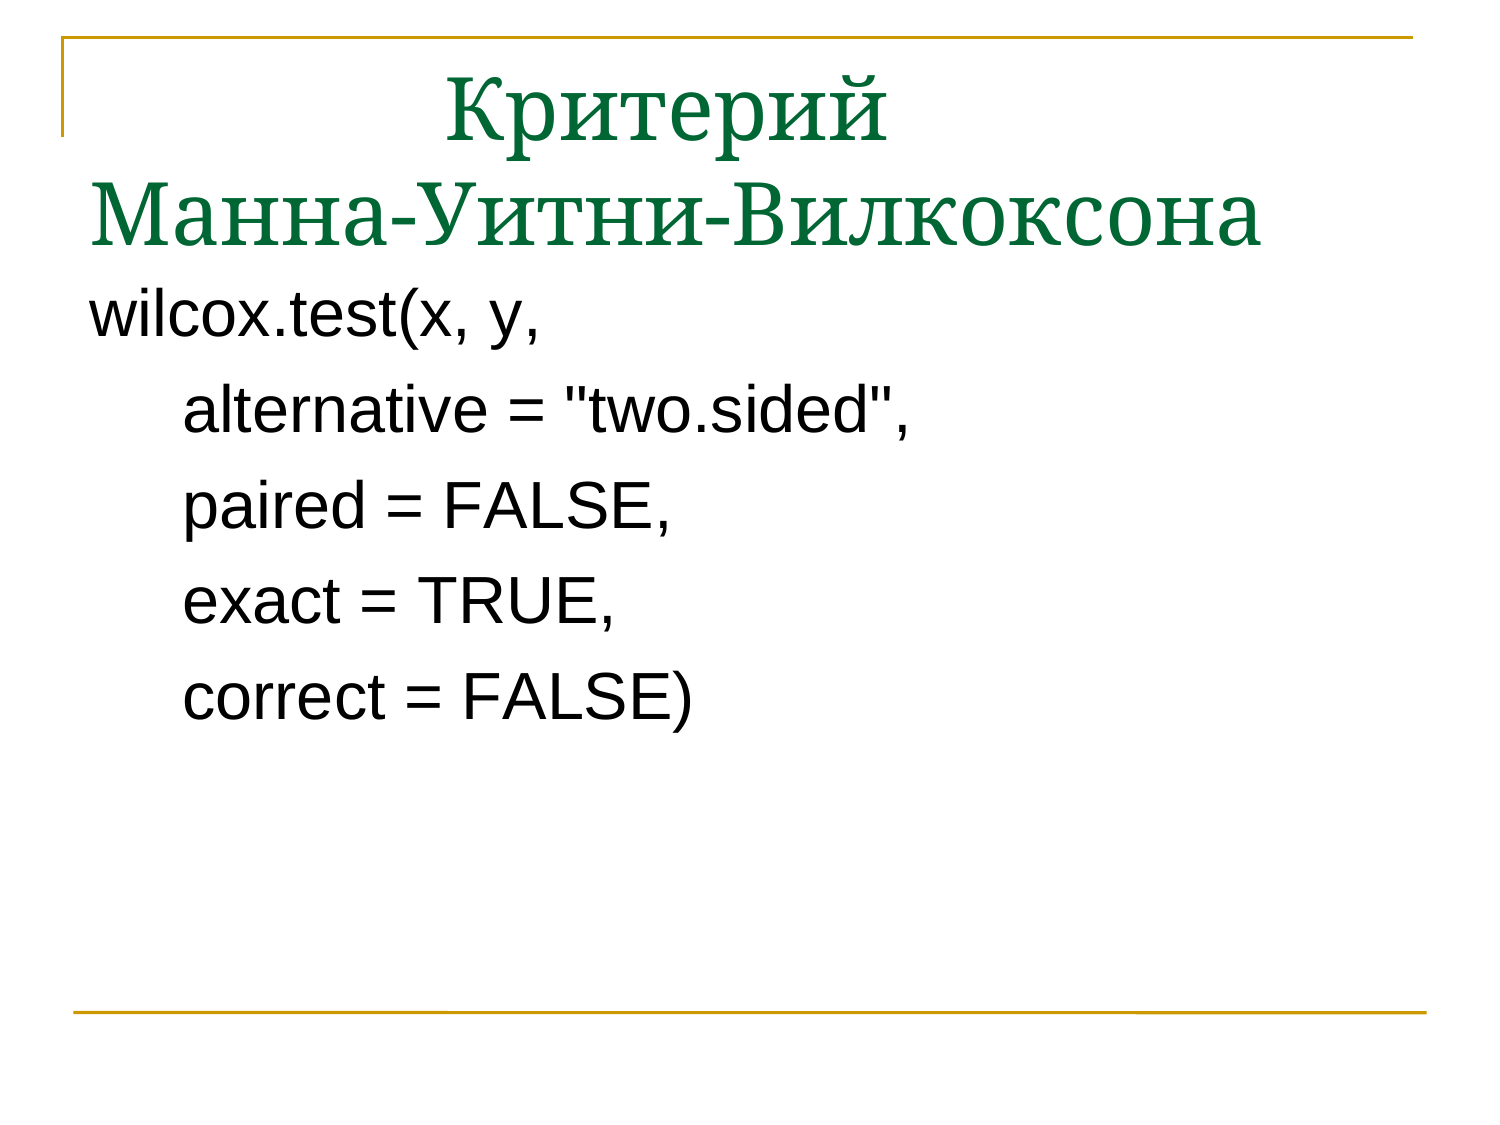

# Критерий Манна-Уитни-Вилкоксона
wilcox.test(x, y,
 alternative = "two.sided",
 paired = FALSE,
 exact = TRUE,
 correct = FALSE)